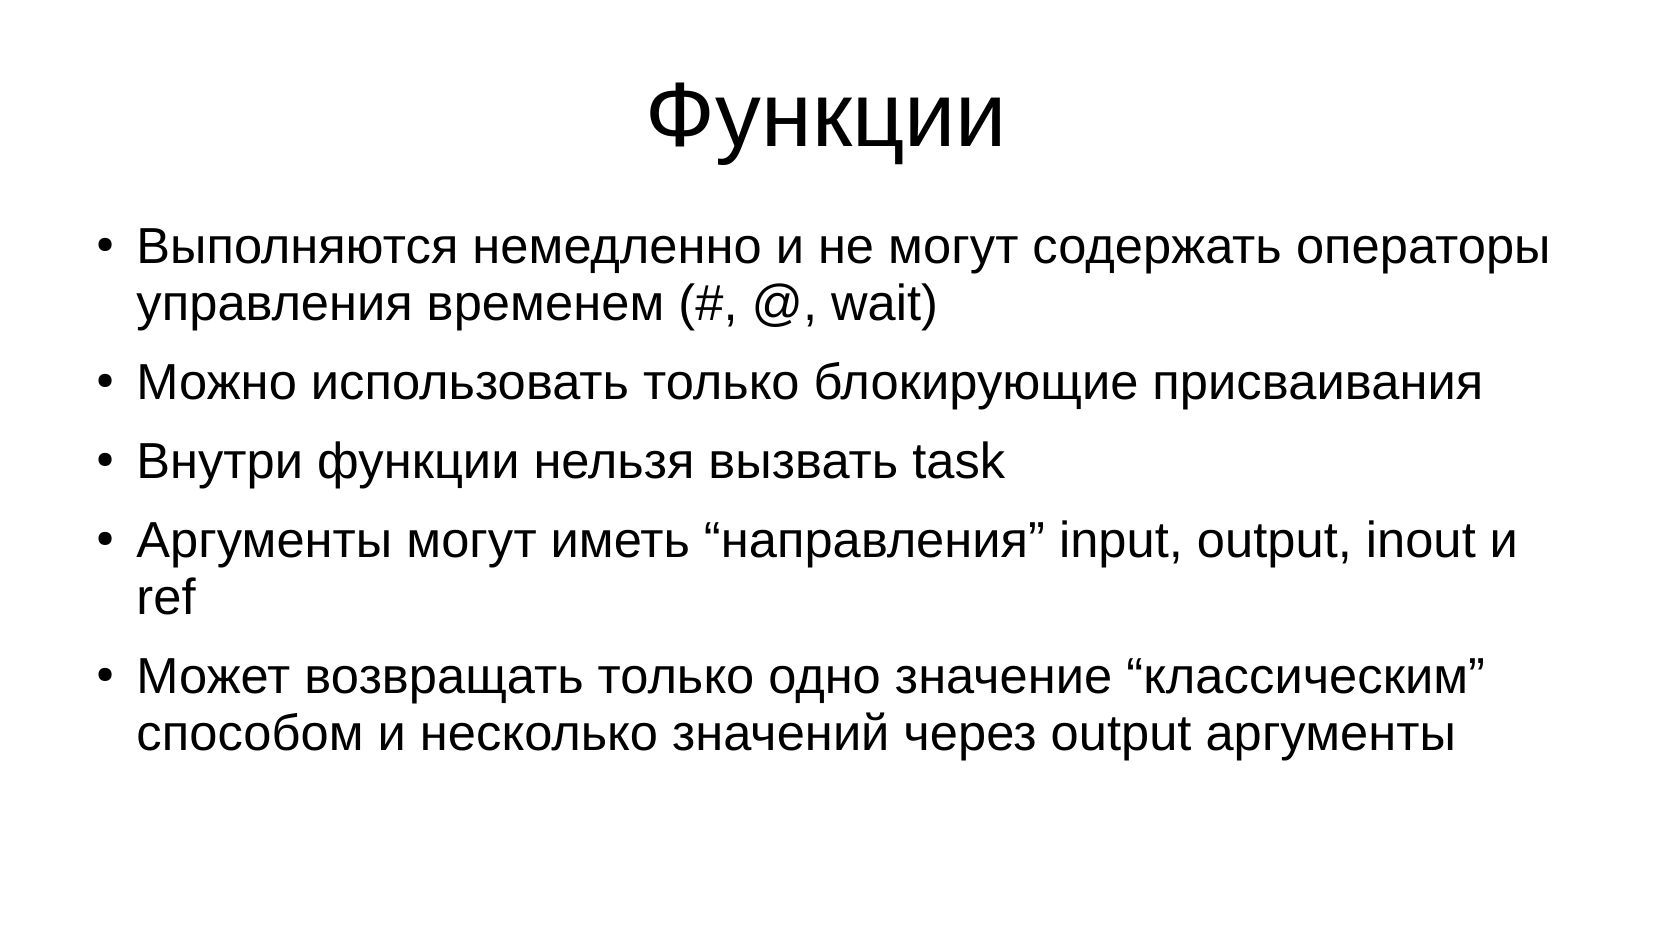

# Функции
Выполняются немедленно и не могут содержать операторы управления временем (#, @, wait)
Можно использовать только блокирующие присваивания
Внутри функции нельзя вызвать task
Аргументы могут иметь “направления” input, output, inout и ref
Может возвращать только одно значение “классическим” способом и несколько значений через output аргументы